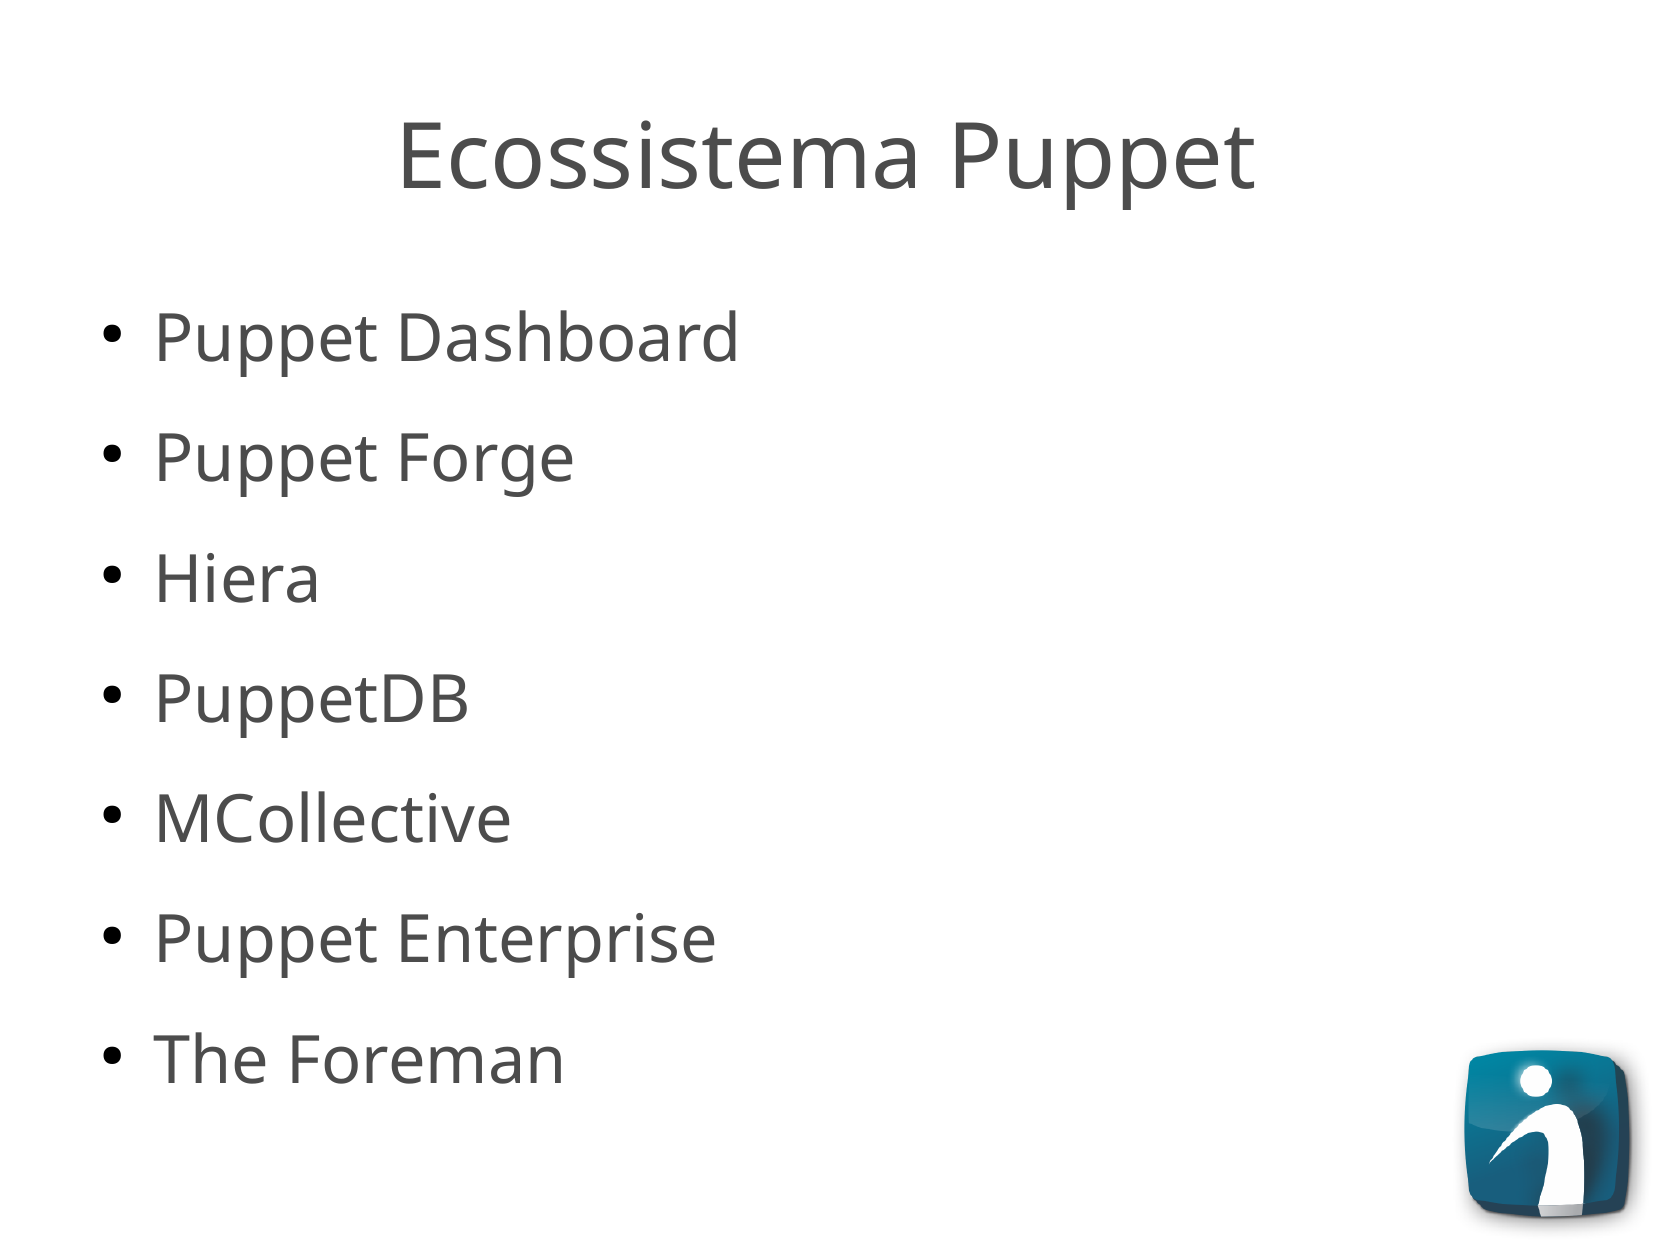

# Ecossistema Puppet
Puppet Dashboard
Puppet Forge
Hiera
PuppetDB
MCollective
Puppet Enterprise
The Foreman